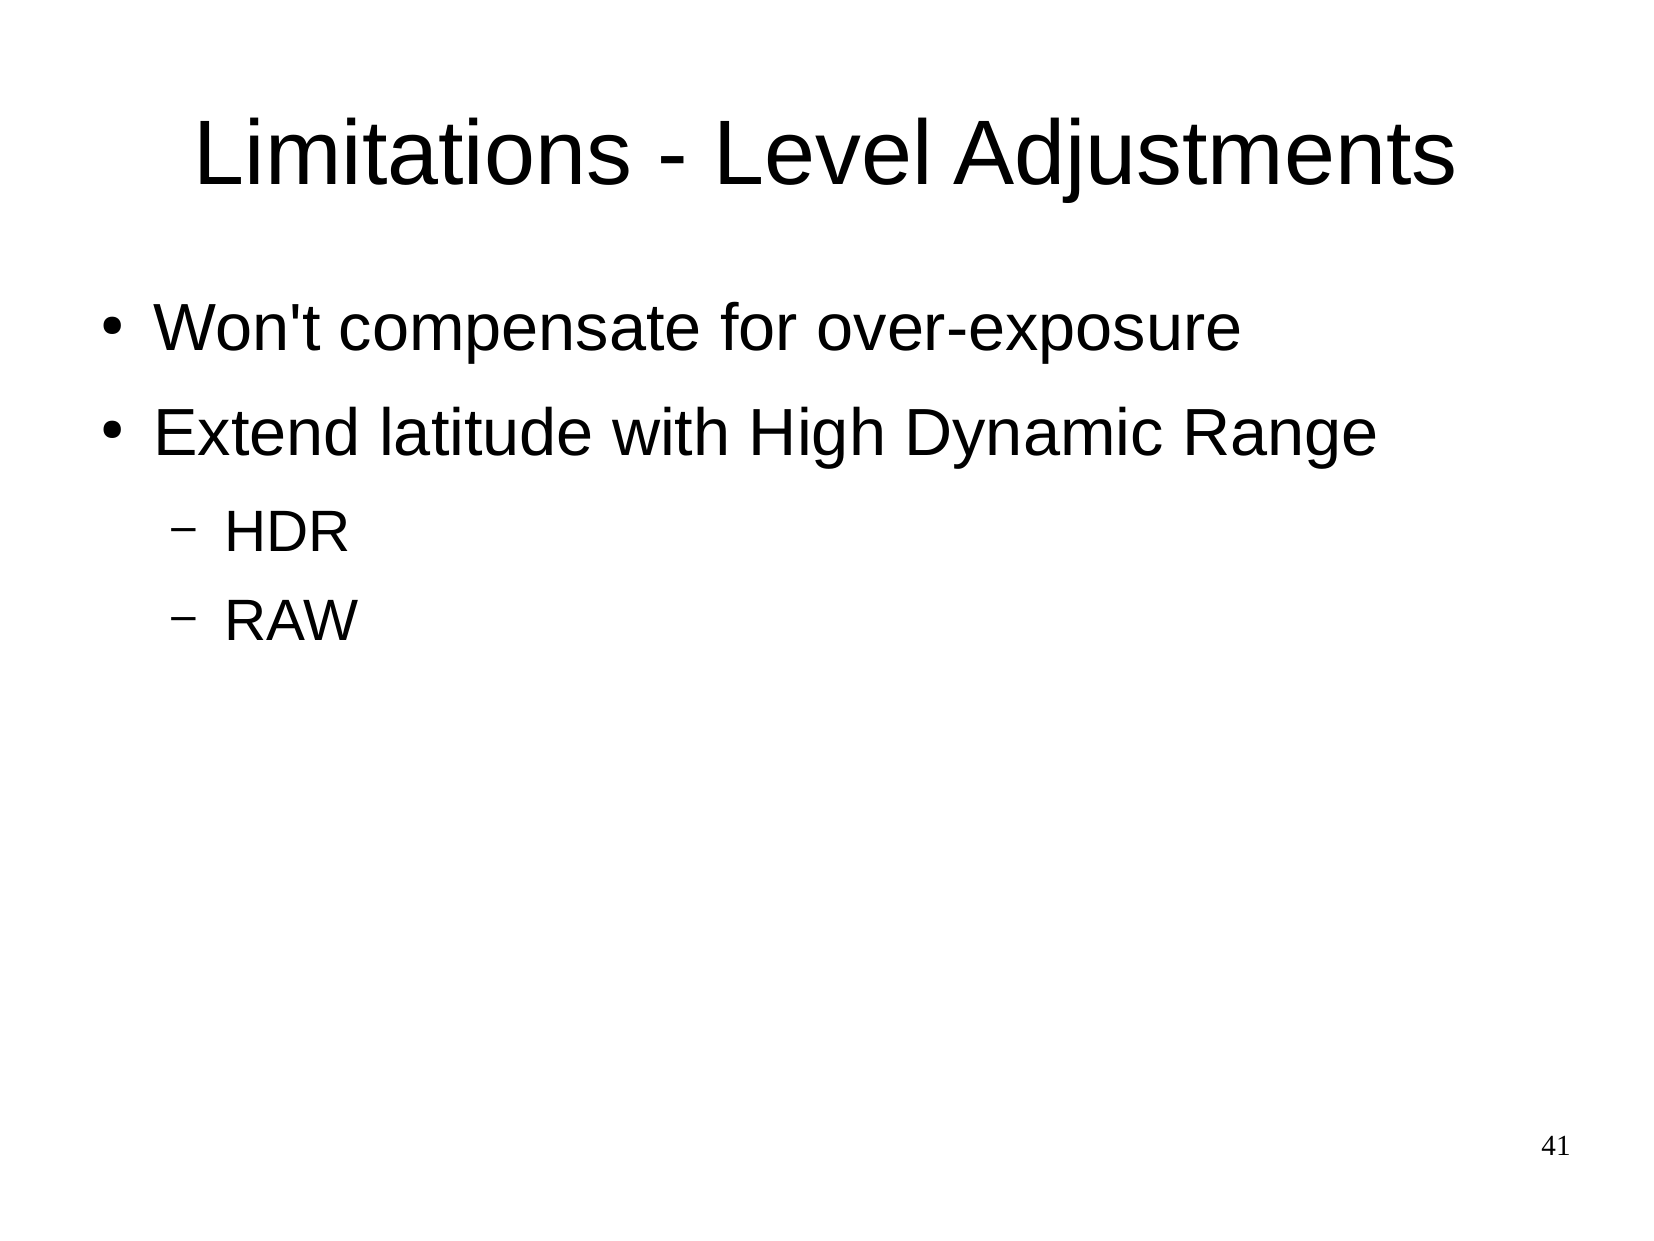

# Limitations - Level Adjustments
Won't compensate for over-exposure
Extend latitude with High Dynamic Range
HDR
RAW
41